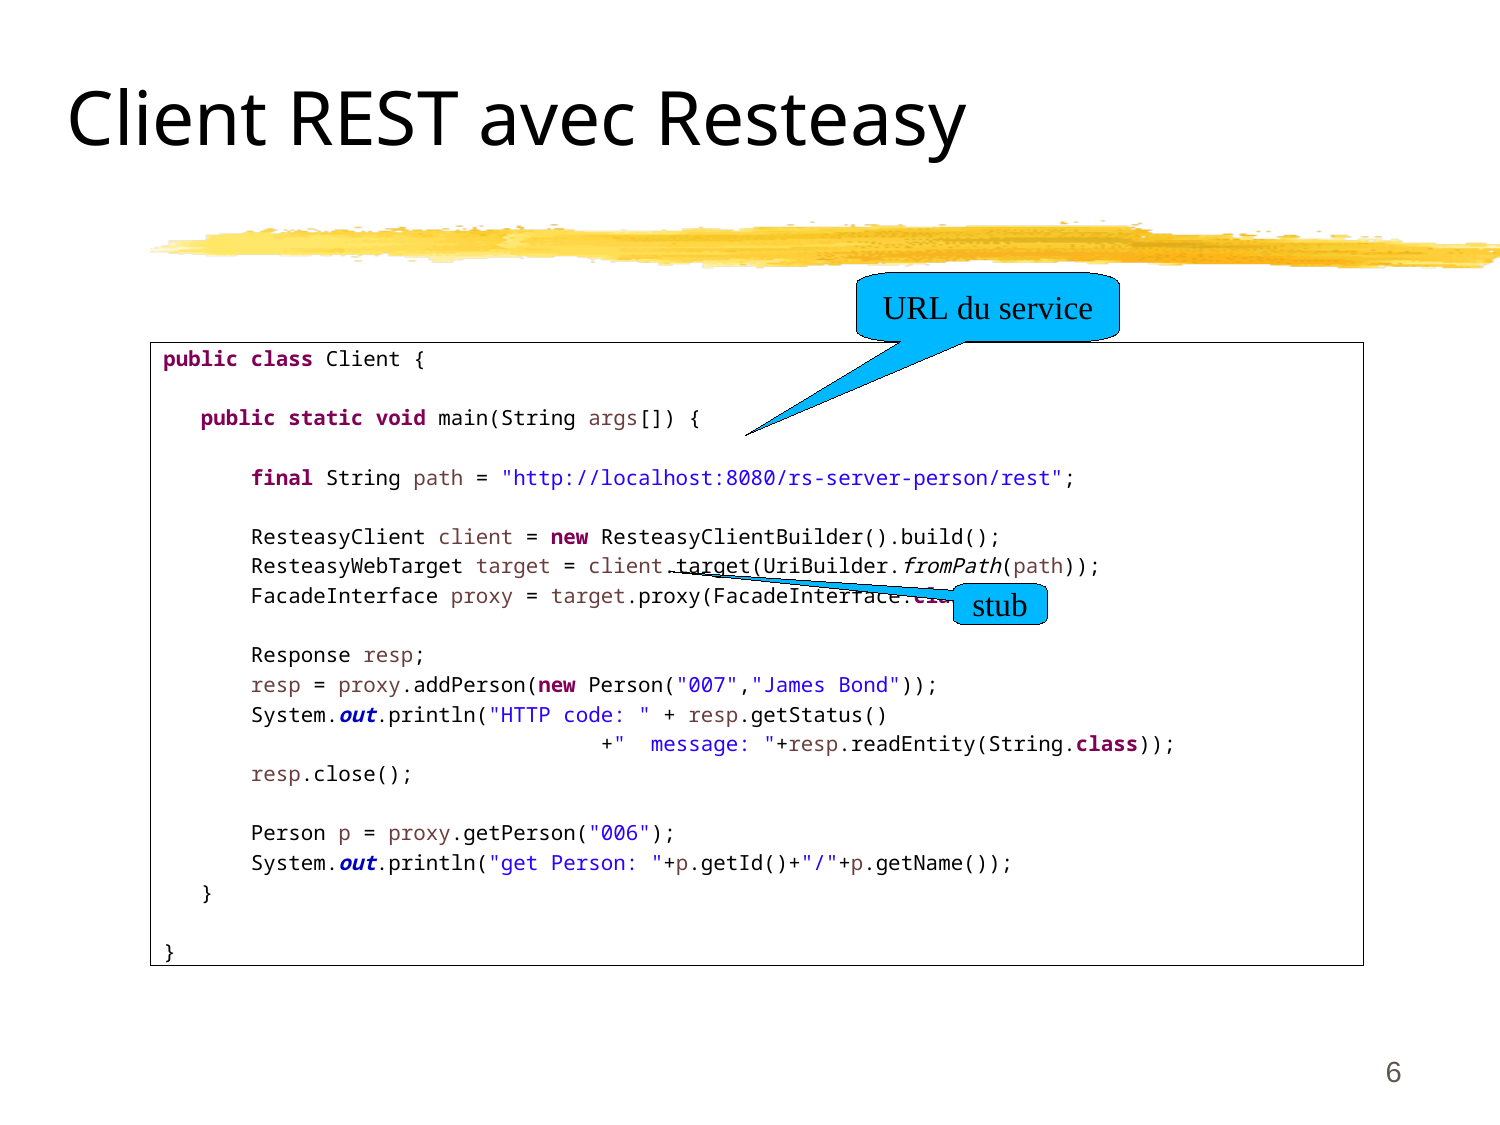

# Client REST avec Resteasy
URL du service
 public class Client {
 public static void main(String args[]) {
 final String path = "http://localhost:8080/rs-server-person/rest";
 ResteasyClient client = new ResteasyClientBuilder().build();
 ResteasyWebTarget target = client.target(UriBuilder.fromPath(path));
 FacadeInterface proxy = target.proxy(FacadeInterface.class);
 Response resp;
 resp = proxy.addPerson(new Person("007","James Bond"));
 System.out.println("HTTP code: " + resp.getStatus()
			+" message: "+resp.readEntity(String.class));
 resp.close();
 Person p = proxy.getPerson("006");
 System.out.println("get Person: "+p.getId()+"/"+p.getName());
 }
 }
stub